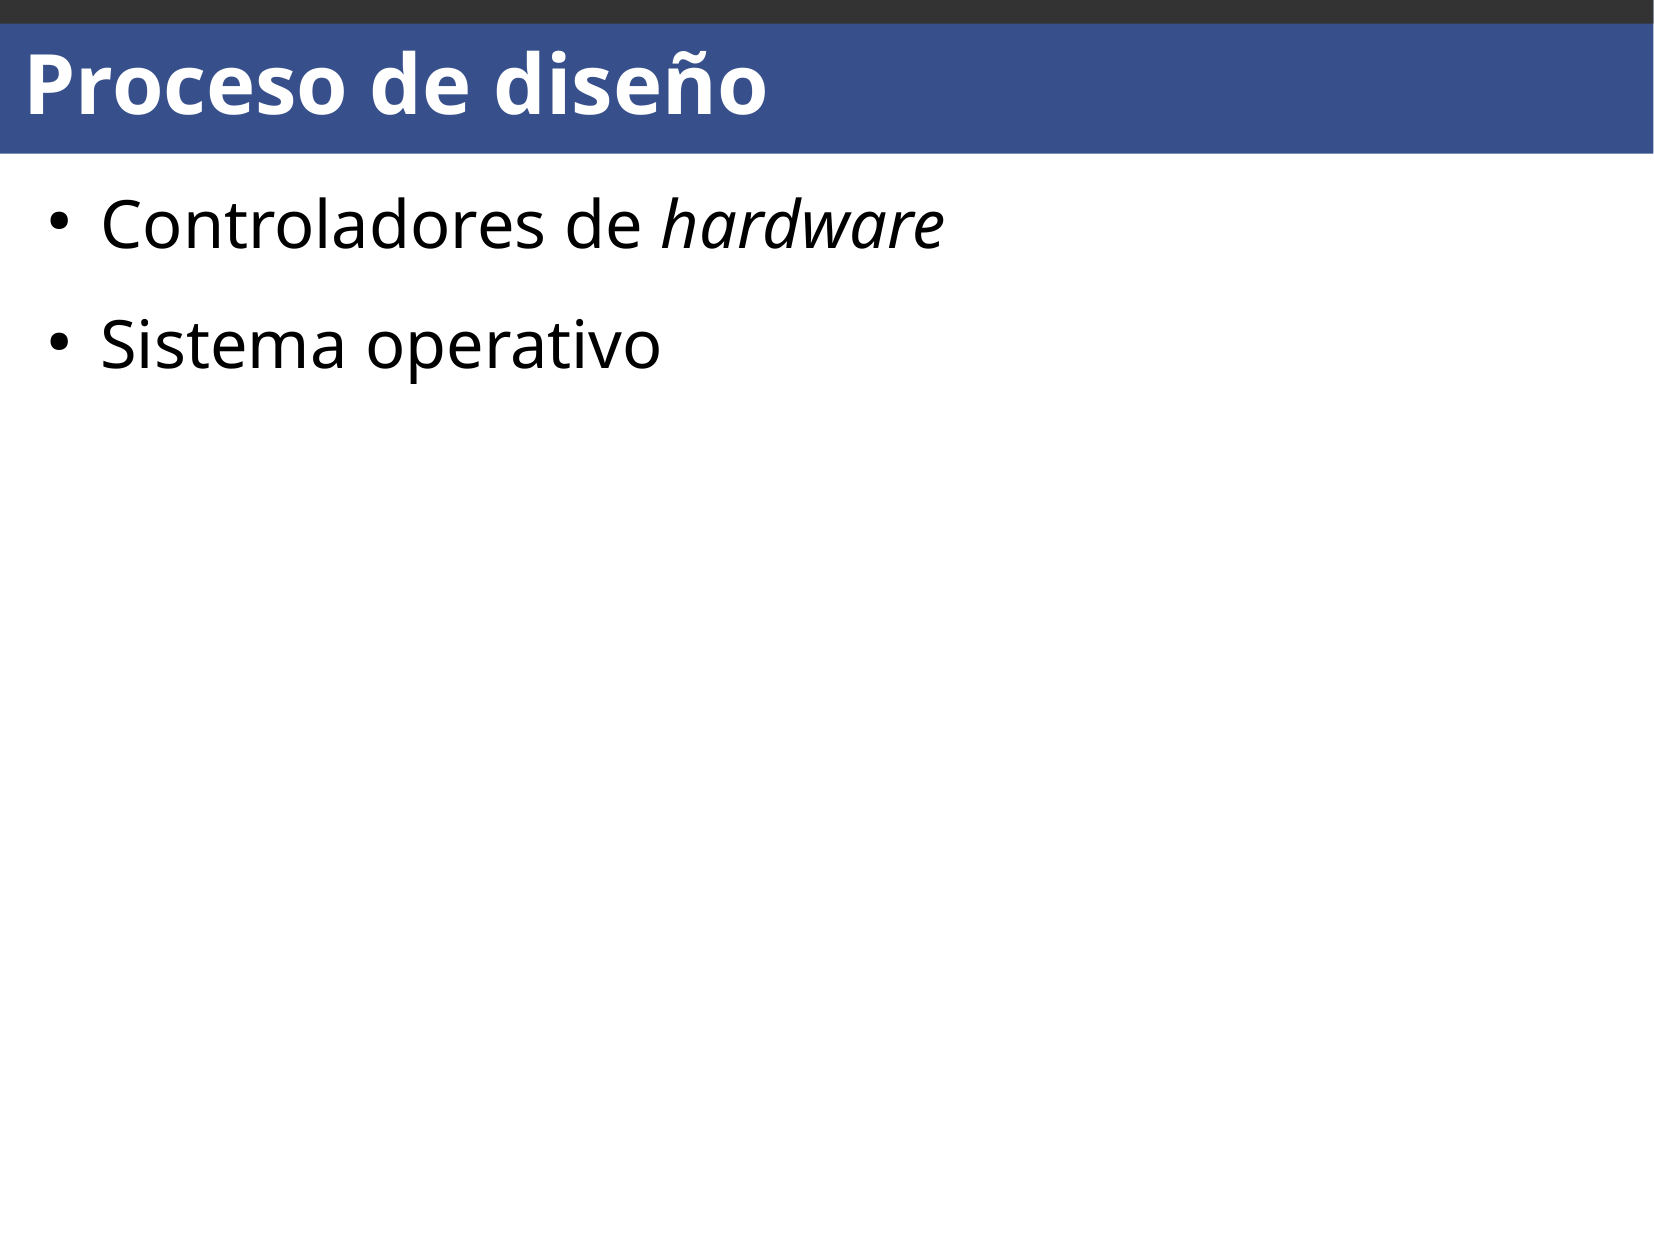

# Proceso de diseño
Controladores de hardware
Sistema operativo